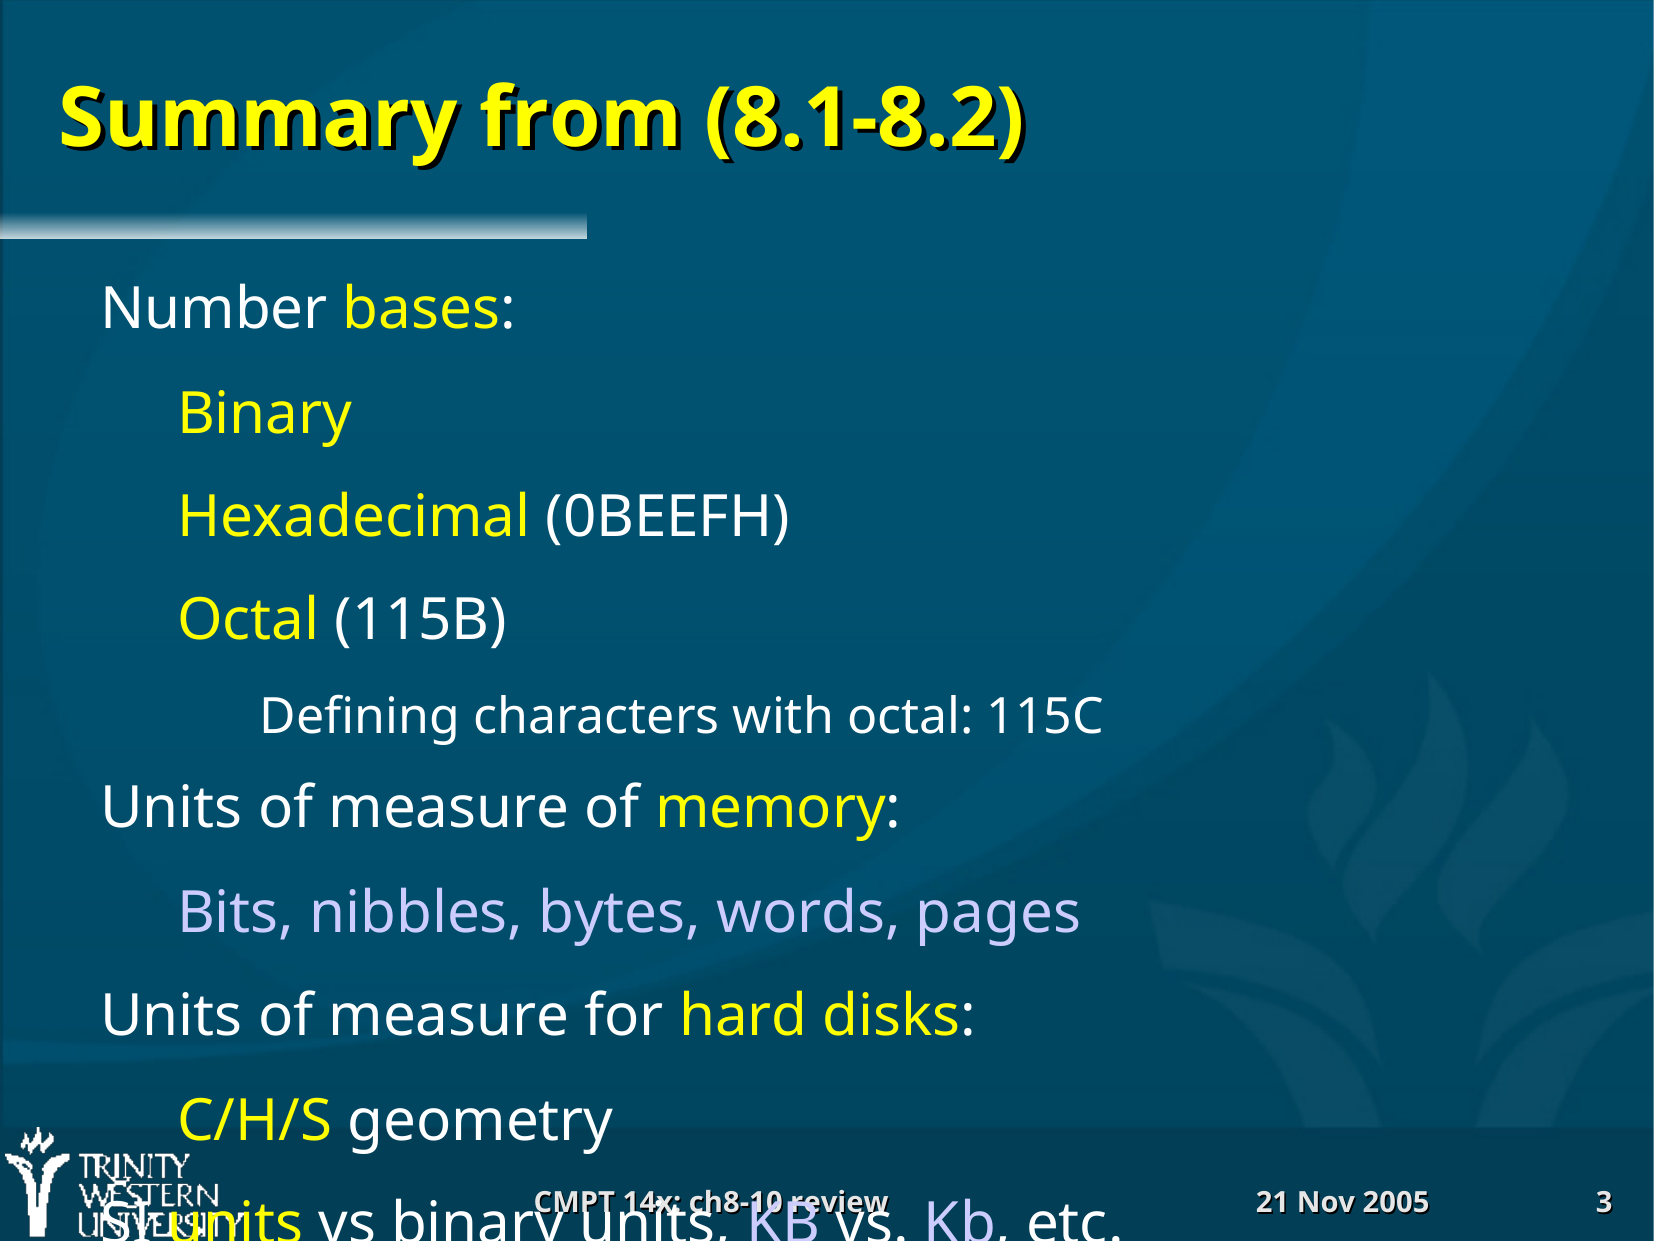

# Summary from (8.1-8.2)
Number bases:
Binary
Hexadecimal (0BEEFH)
Octal (115B)
Defining characters with octal: 115C
Units of measure of memory:
Bits, nibbles, bytes, words, pages
Units of measure for hard disks:
C/H/S geometry
SI units vs binary units, KB vs. Kb, etc.
CMPT 14x: ch8-10 review
21 Nov 2005
3